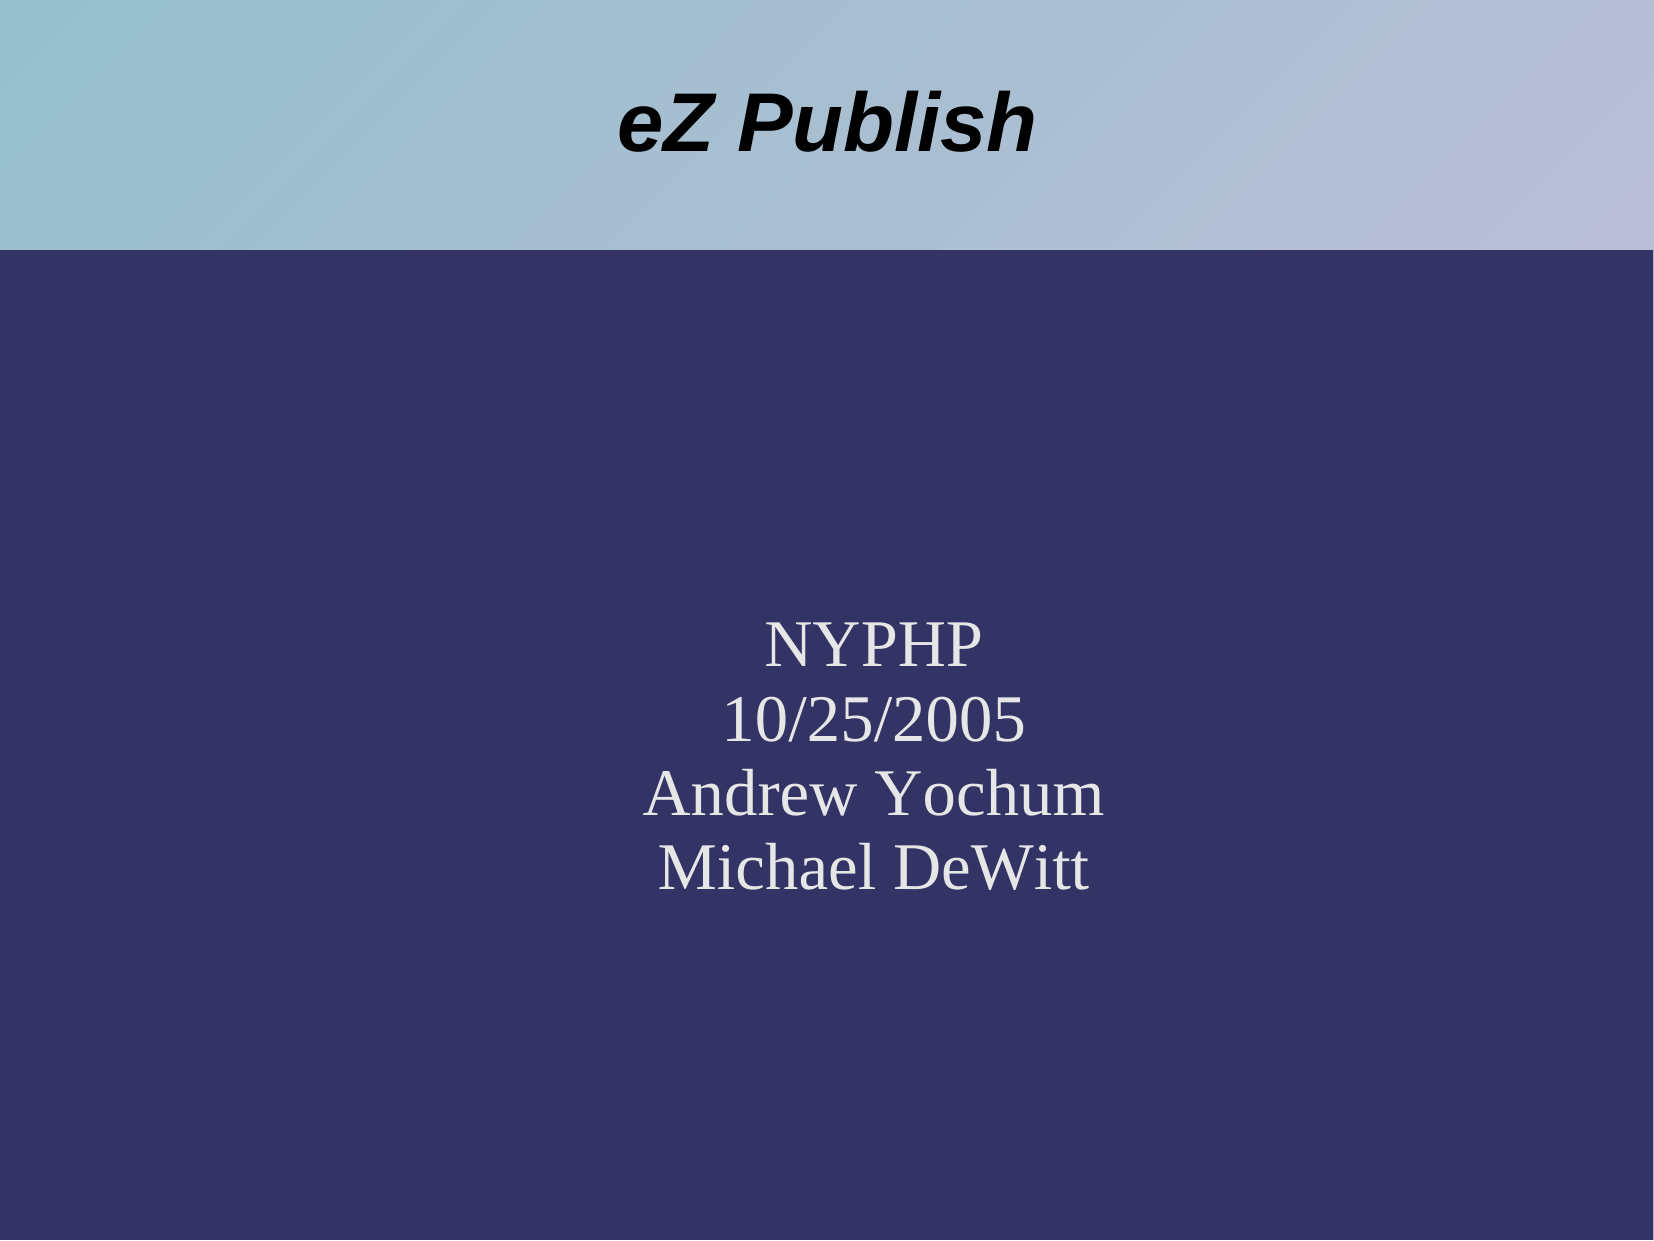

# eZ Publish
NYPHP
10/25/2005
Andrew Yochum
Michael DeWitt